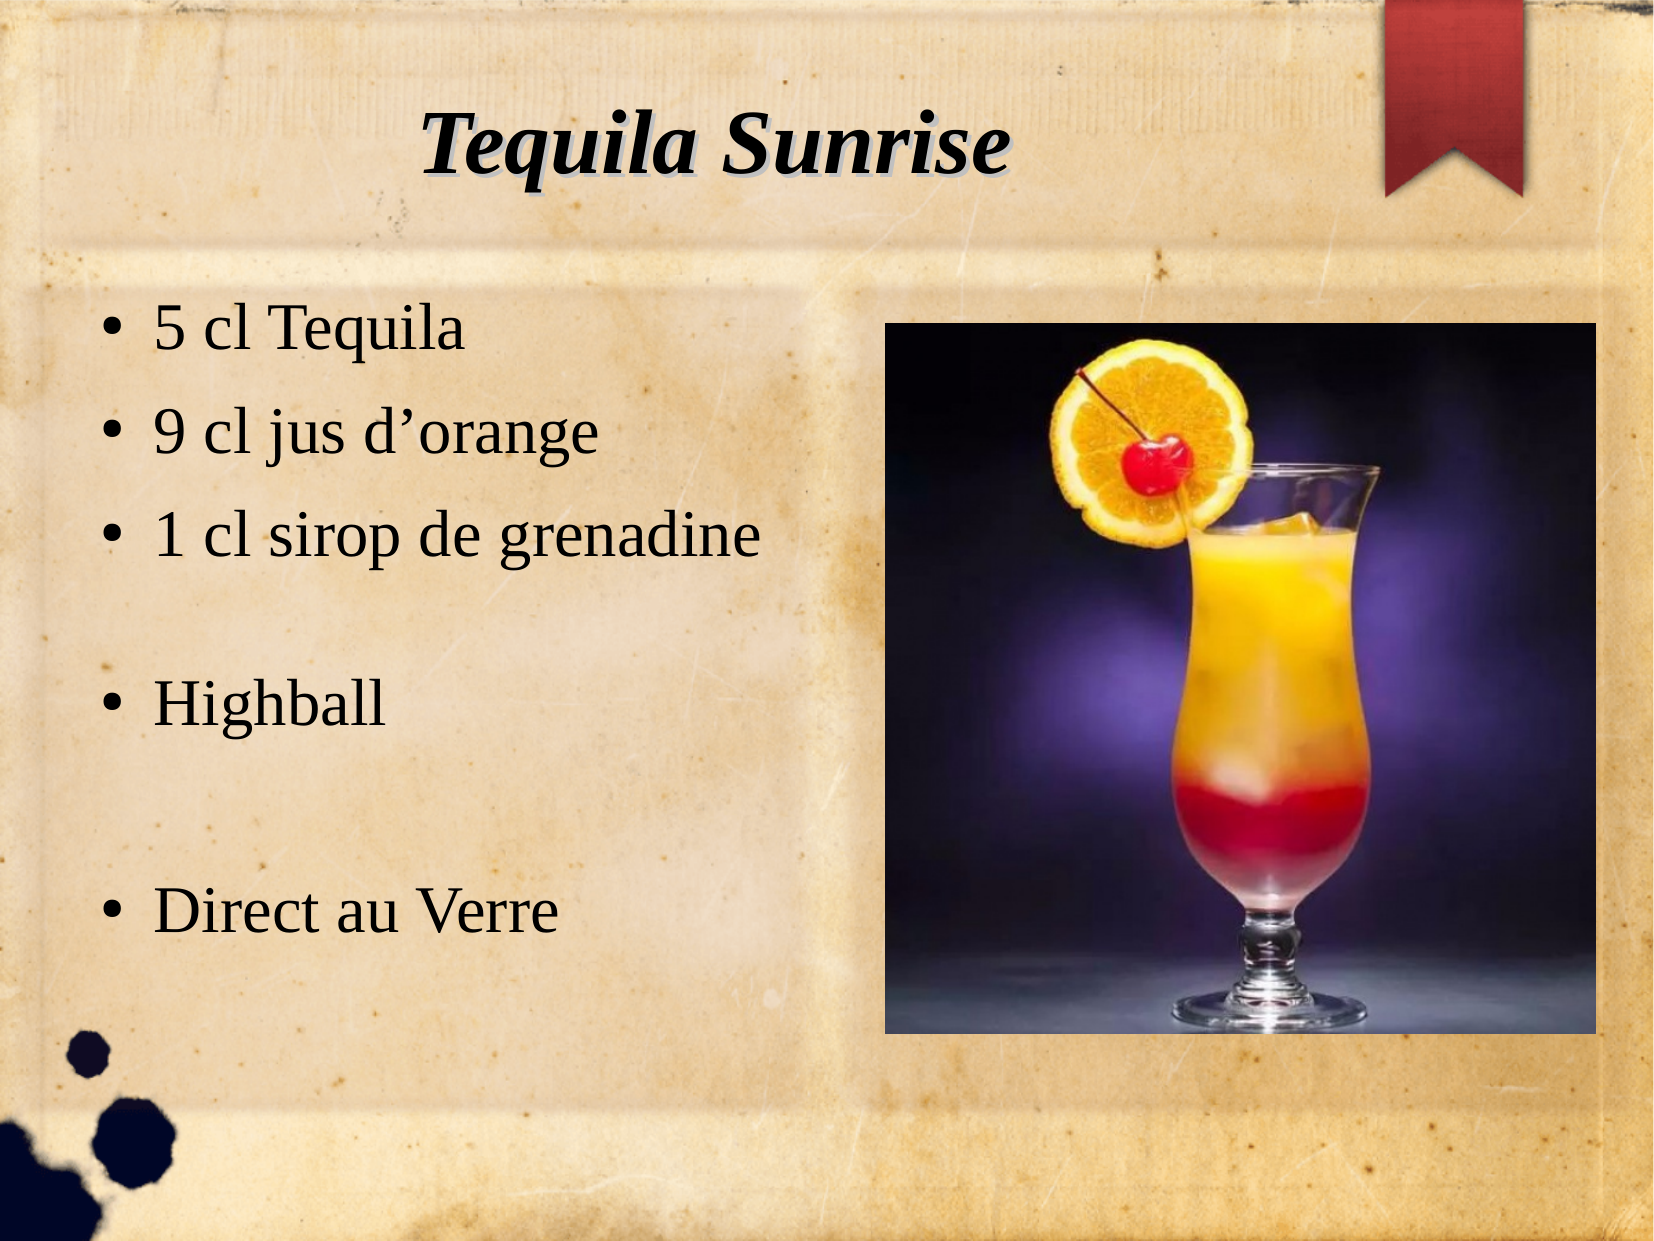

# Tequila Sunrise
5 cl Tequila
9 cl jus d’orange
1 cl sirop de grenadine
Highball
Direct au Verre